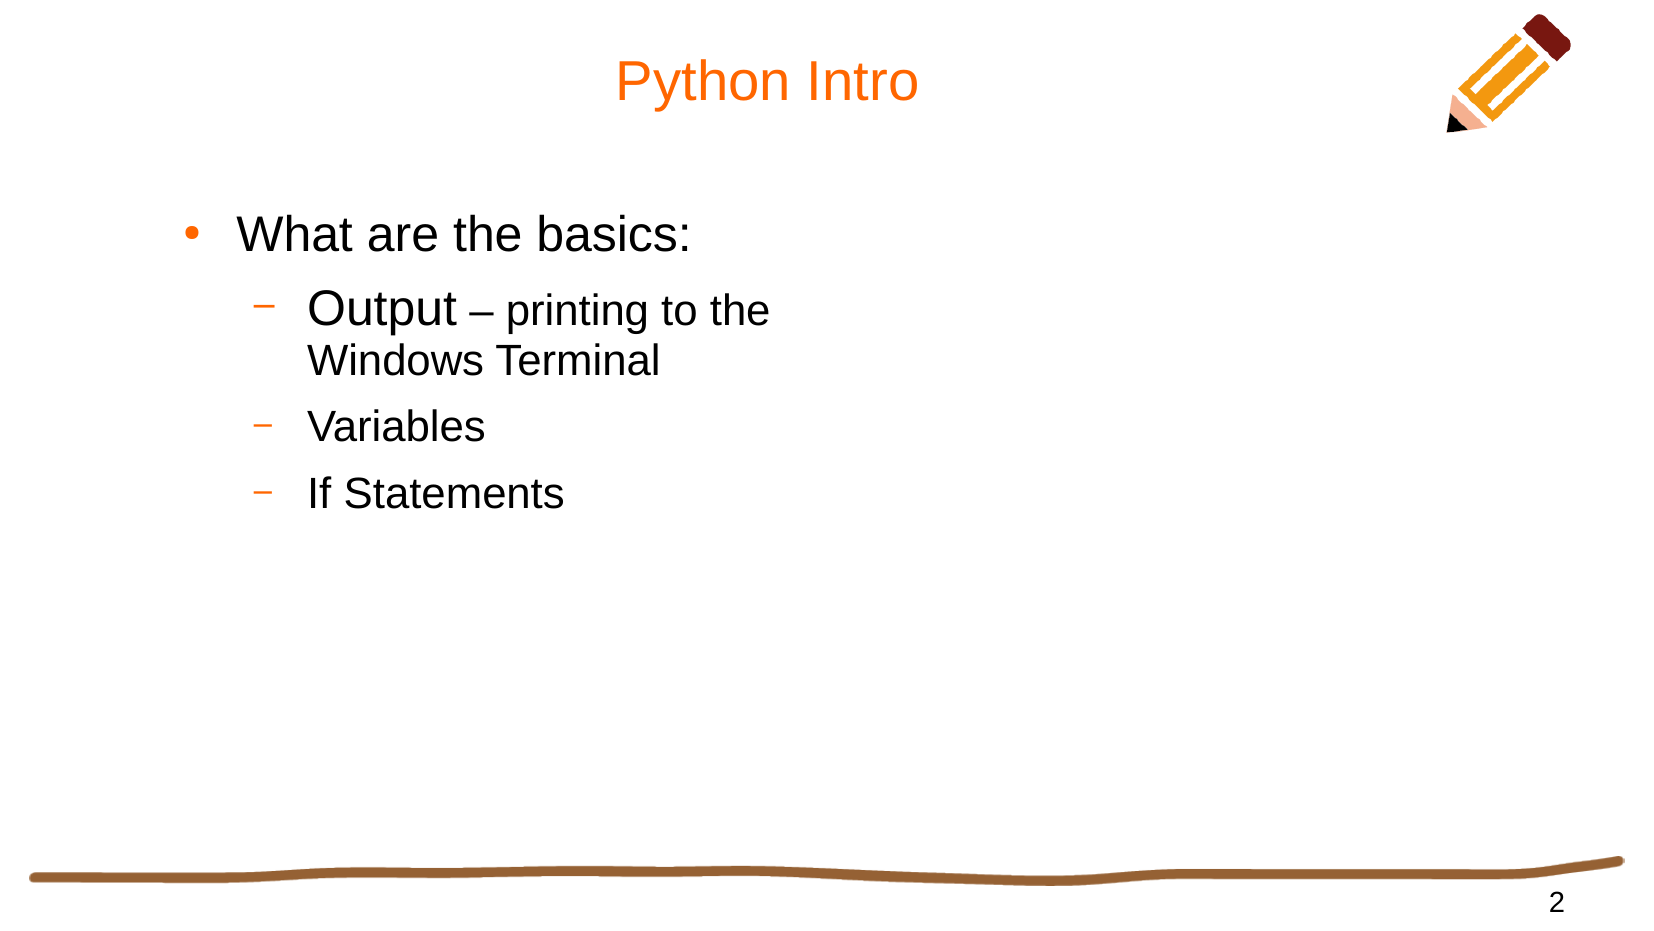

# Python Intro
What are the basics:
Output – printing to the Windows Terminal
Variables
If Statements
2